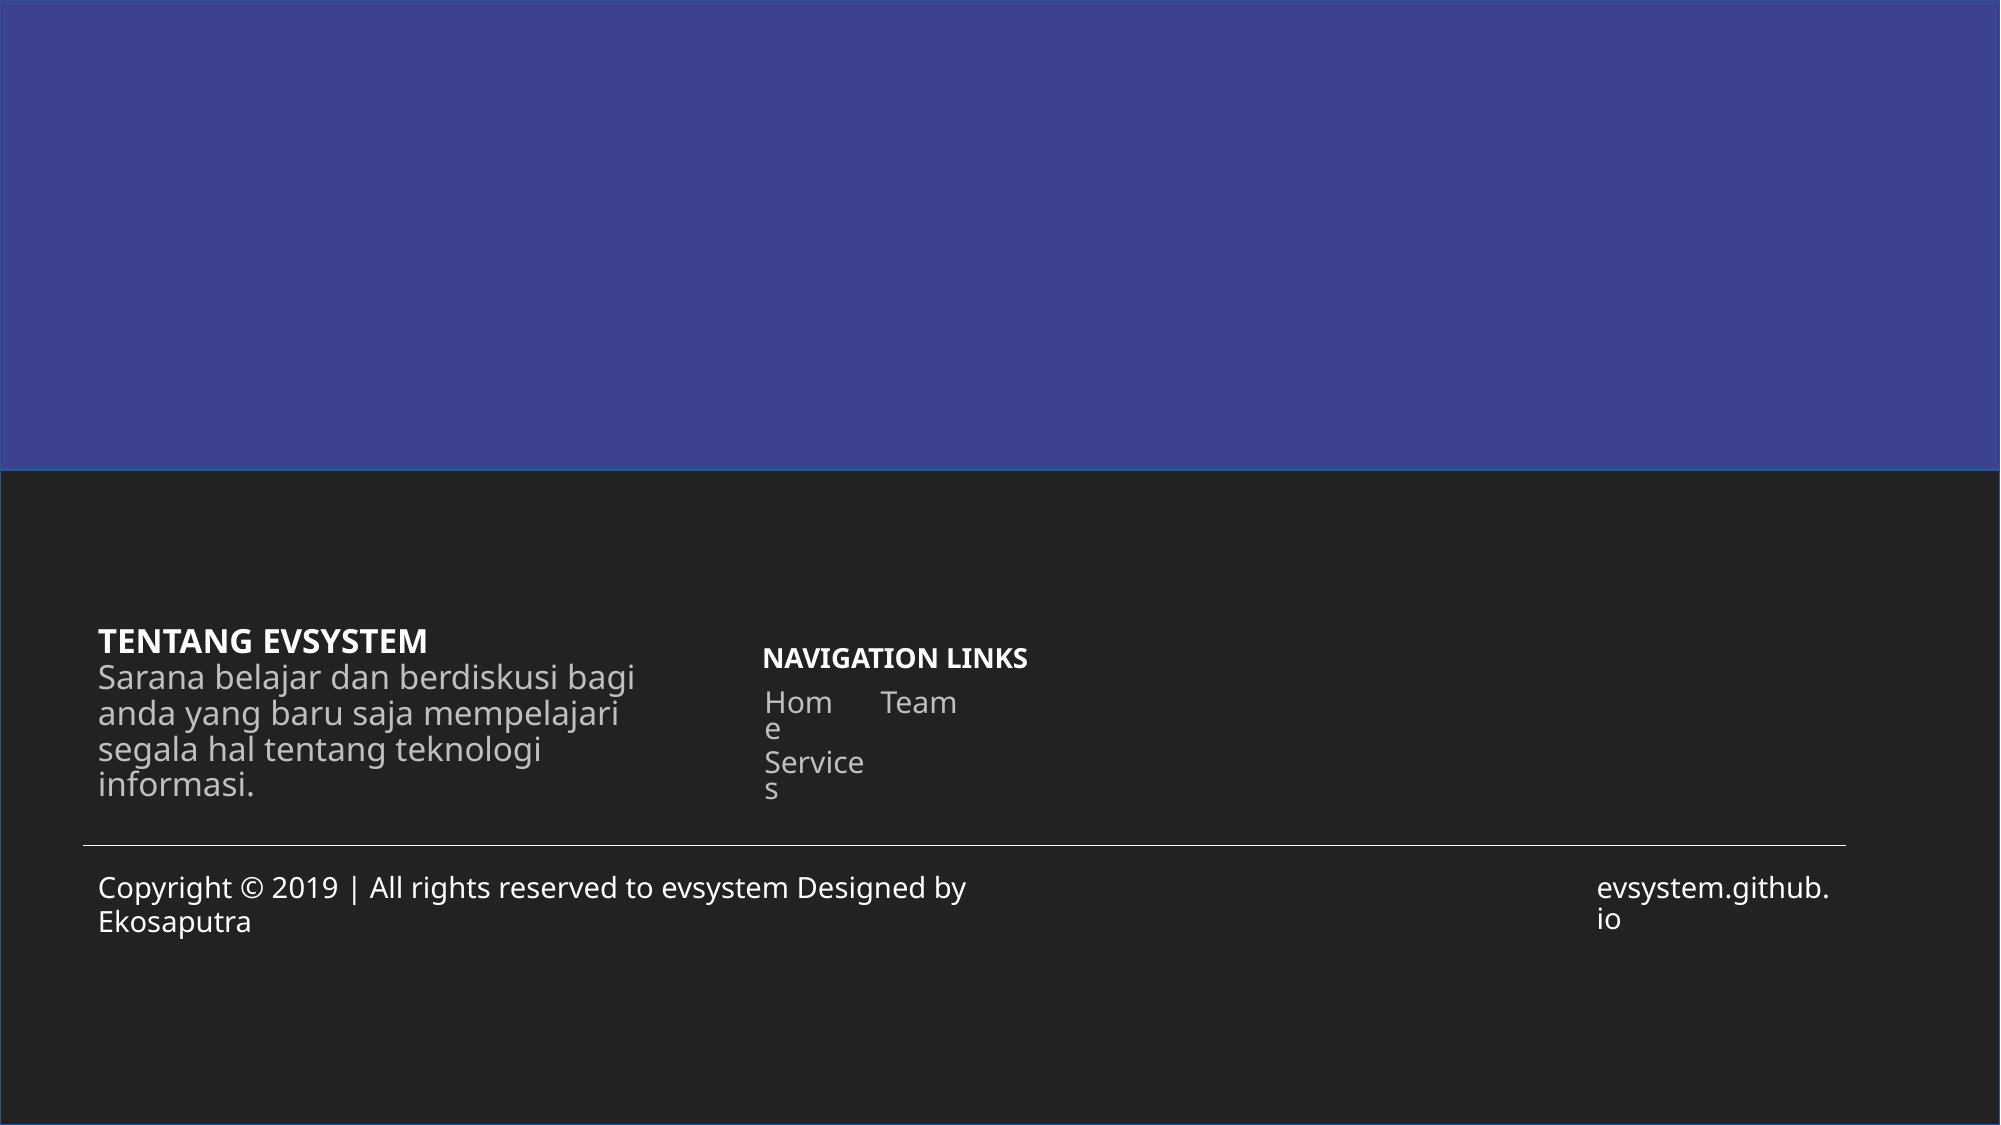

# TENTANG EVSYSTEM Sarana belajar dan berdiskusi bagi anda yang baru saja mempelajari segala hal tentang teknologi informasi.
NAVIGATION LINKS
Home
Team
Services
Copyright © 2019 | All rights reserved to evsystem Designed by Ekosaputra
evsystem.github.io